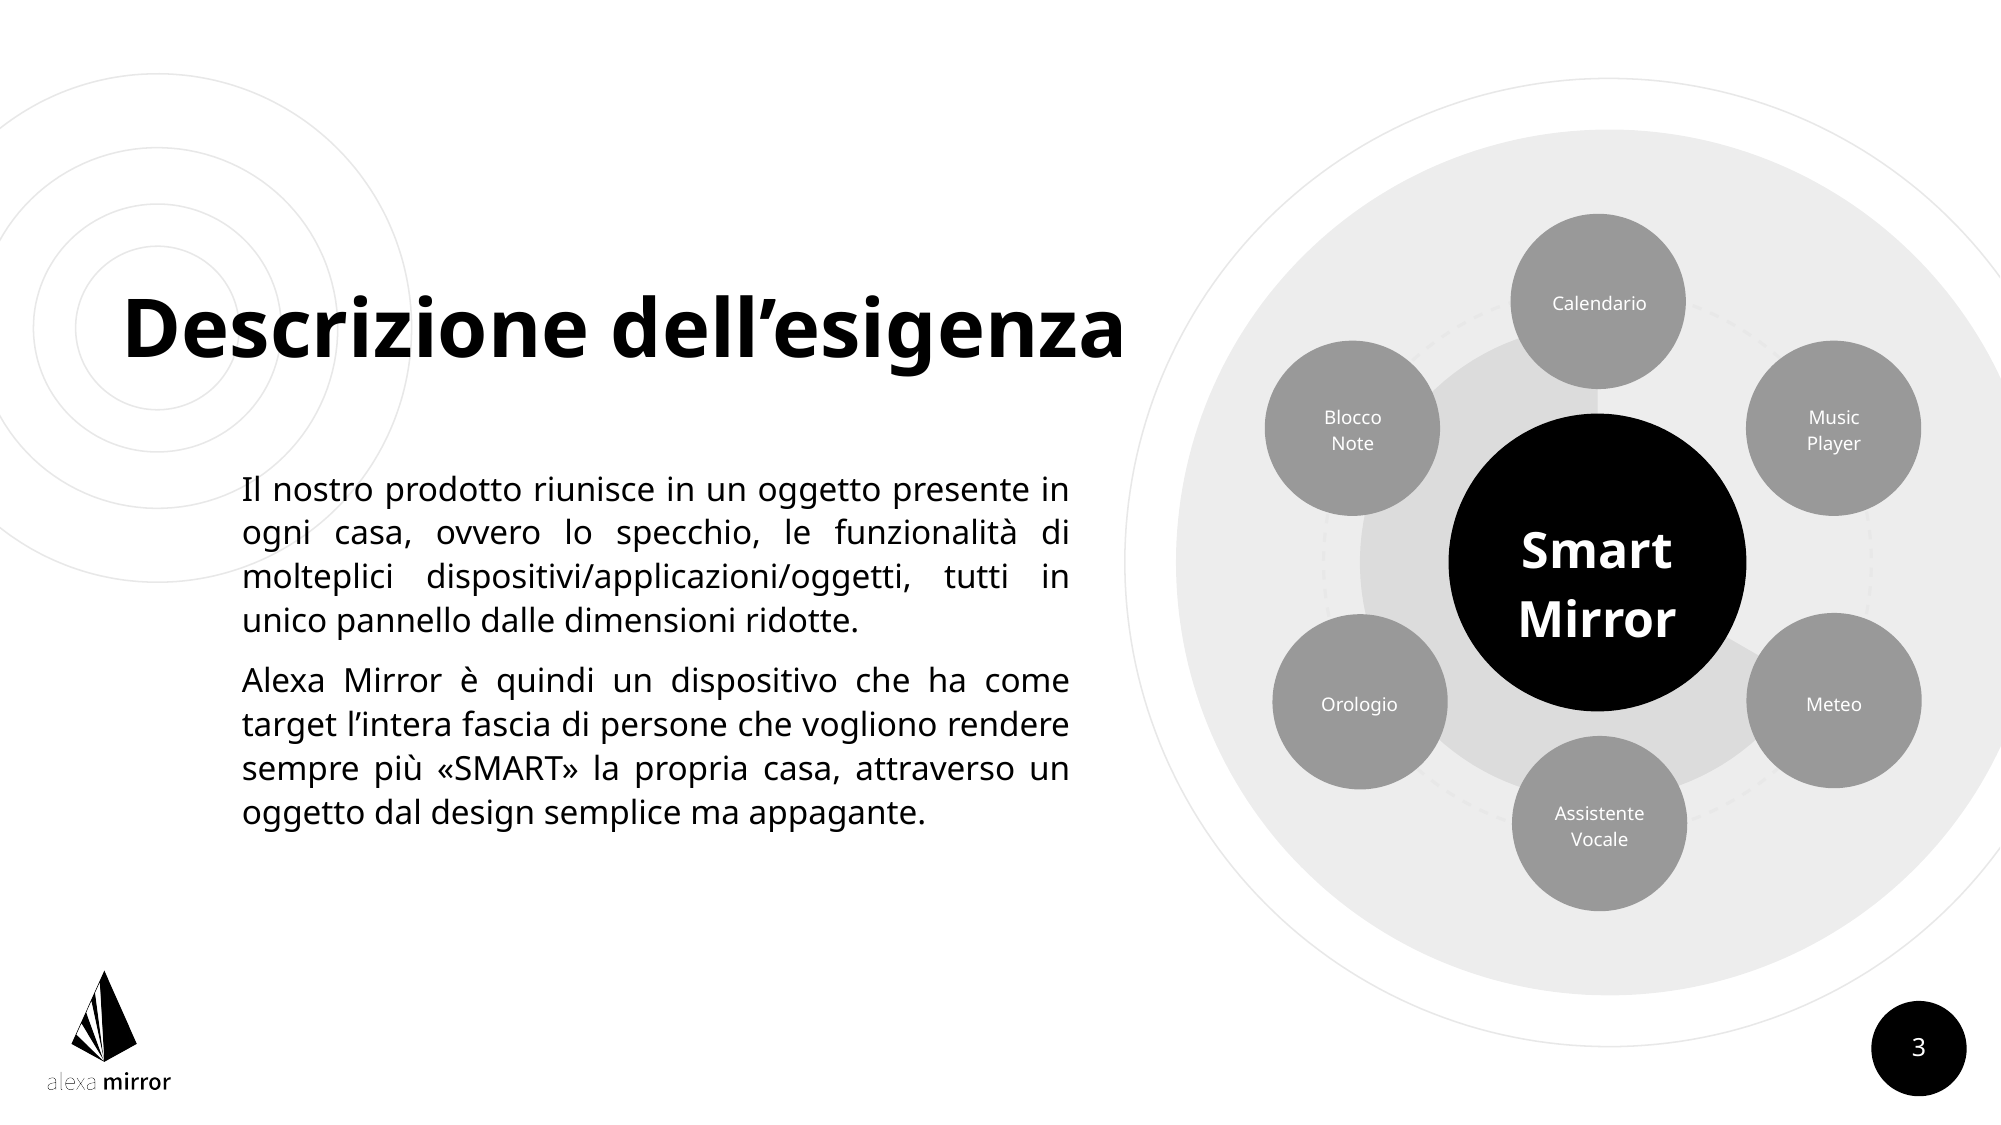

Calendario
# Descrizione dell’esigenza
Blocco Note
Music Player
Smart Mirror
Il nostro prodotto riunisce in un oggetto presente in ogni casa, ovvero lo specchio, le funzionalità di molteplici dispositivi/applicazioni/oggetti, tutti in unico pannello dalle dimensioni ridotte.
Alexa Mirror è quindi un dispositivo che ha come target l’intera fascia di persone che vogliono rendere sempre più «SMART» la propria casa, attraverso un oggetto dal design semplice ma appagante.
Meteo
Orologio
Assistente Vocale